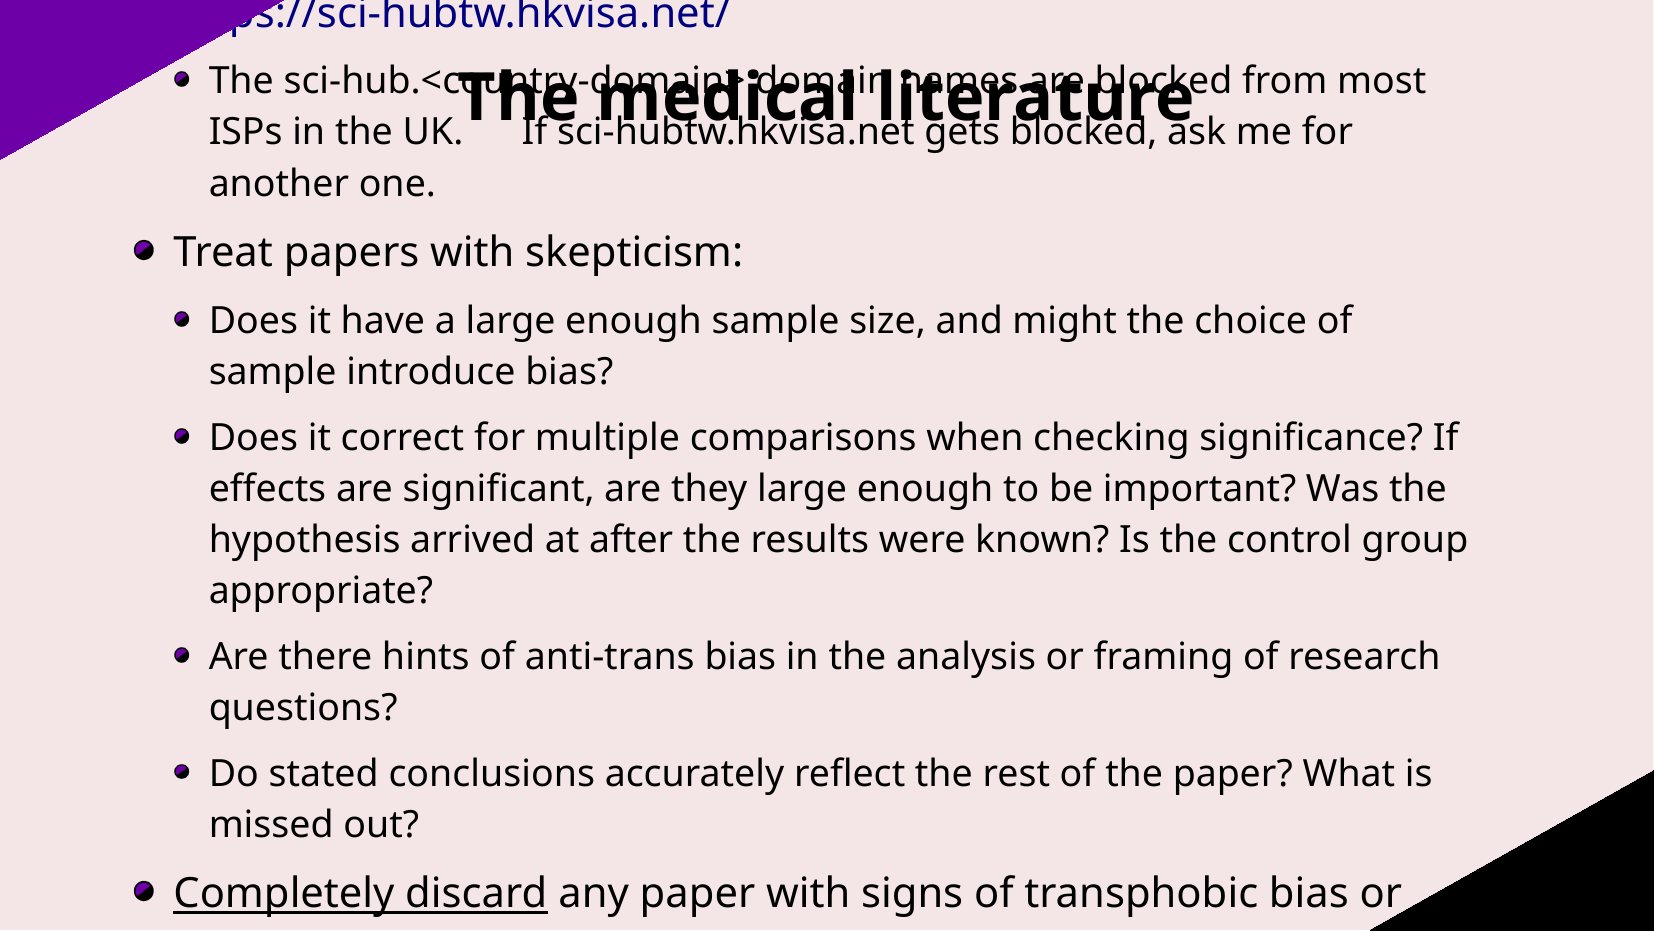

Medical papers that are not open-access are often available on Sci-Hub. Search the title, find the DOI, paste it into https://sci-hubtw.hkvisa.net/
The sci-hub.<country-domain> domain names are blocked from most ISPs in the UK. If sci-hubtw.hkvisa.net gets blocked, ask me for another one.
Treat papers with skepticism:
Does it have a large enough sample size, and might the choice of sample introduce bias?
Does it correct for multiple comparisons when checking significance? If effects are significant, are they large enough to be important? Was the hypothesis arrived at after the results were known? Is the control group appropriate?
Are there hints of anti-trans bias in the analysis or framing of research questions?
Do stated conclusions accurately reflect the rest of the paper? What is missed out?
Completely discard any paper with signs of transphobic bias or questionable statistical analysis. You don’t know whether the data is also tainted.
Be wary of confirmation bias. (But don’t waste your time trying to disprove every transphobic conclusion, unless that’s your thing!)
# The medical literature